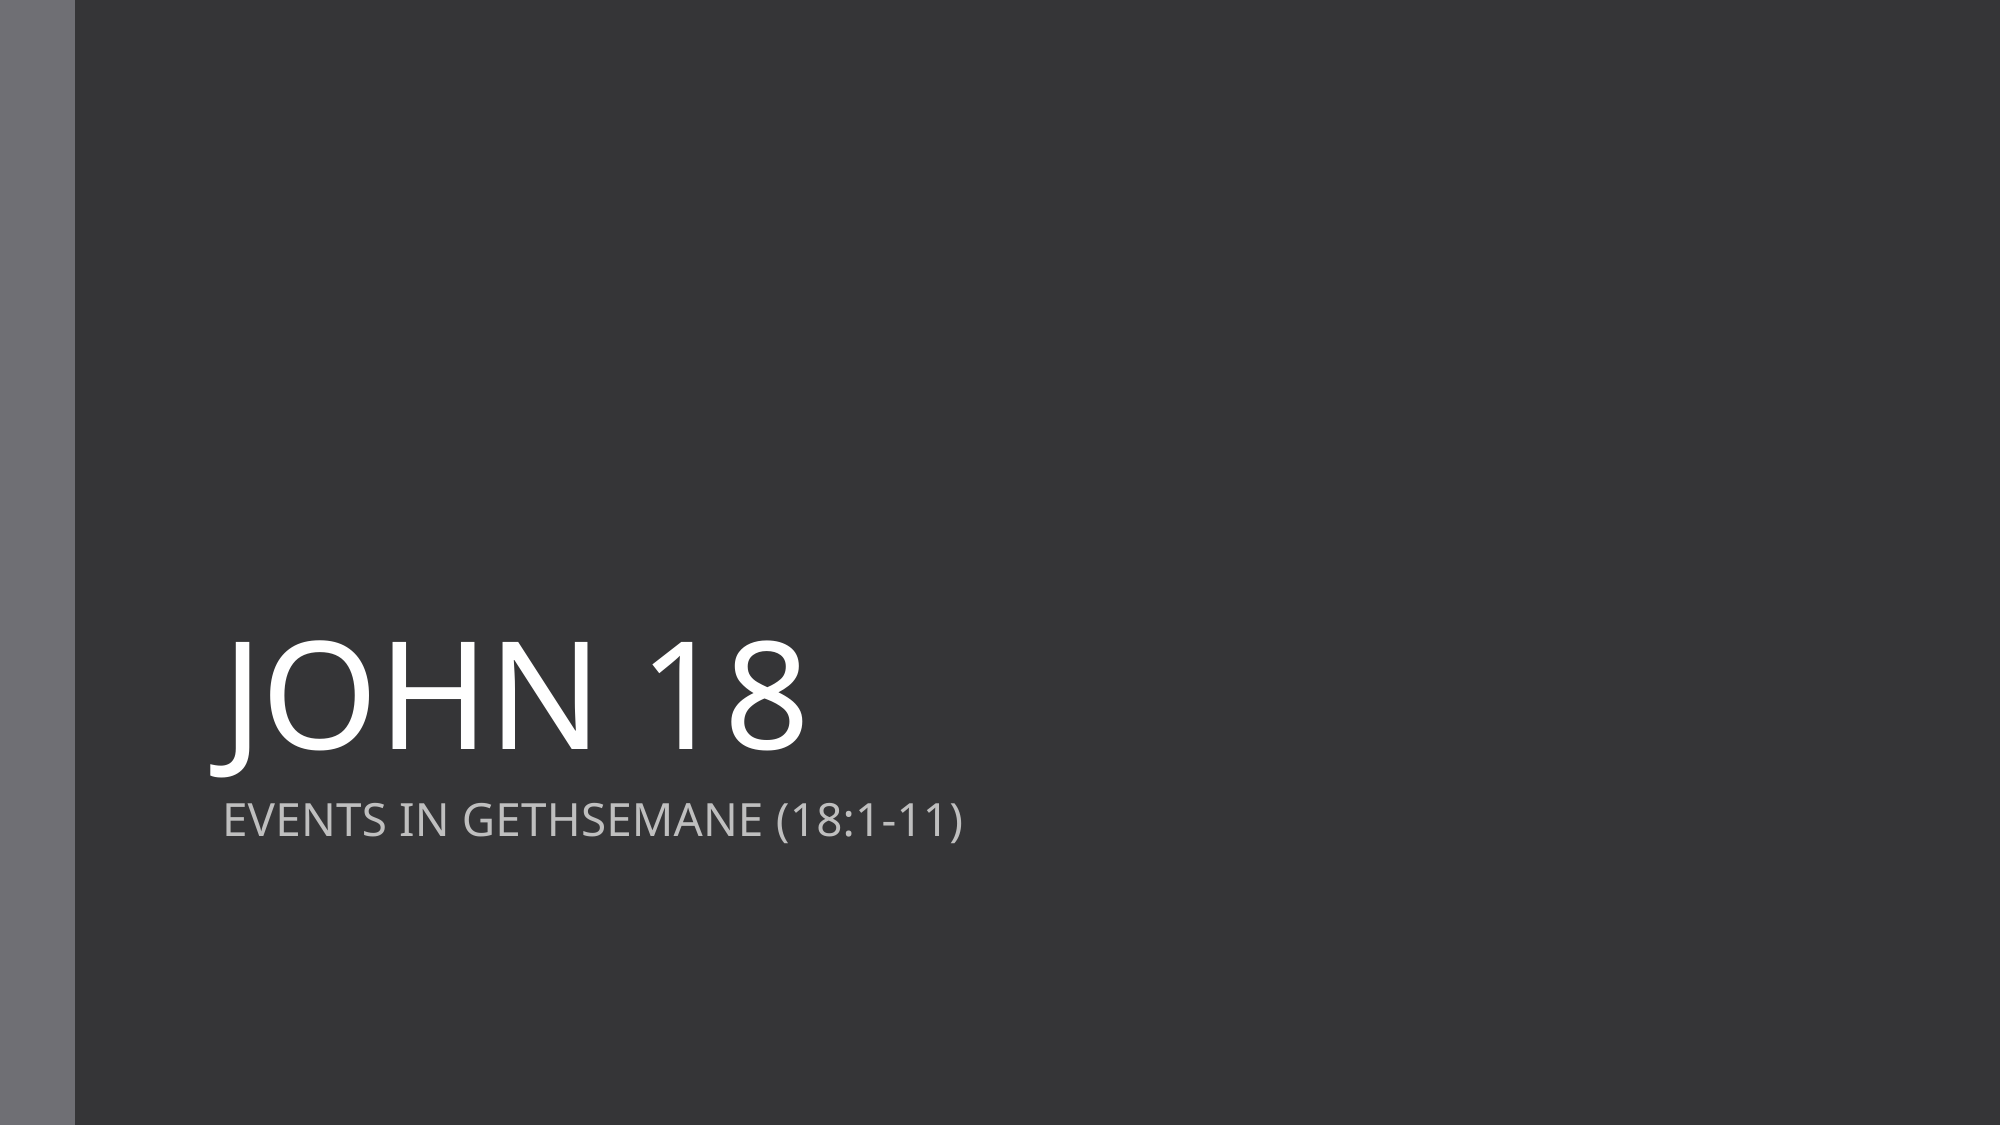

# JOHN 18
EVENTS IN GETHSEMANE (18:1-11)